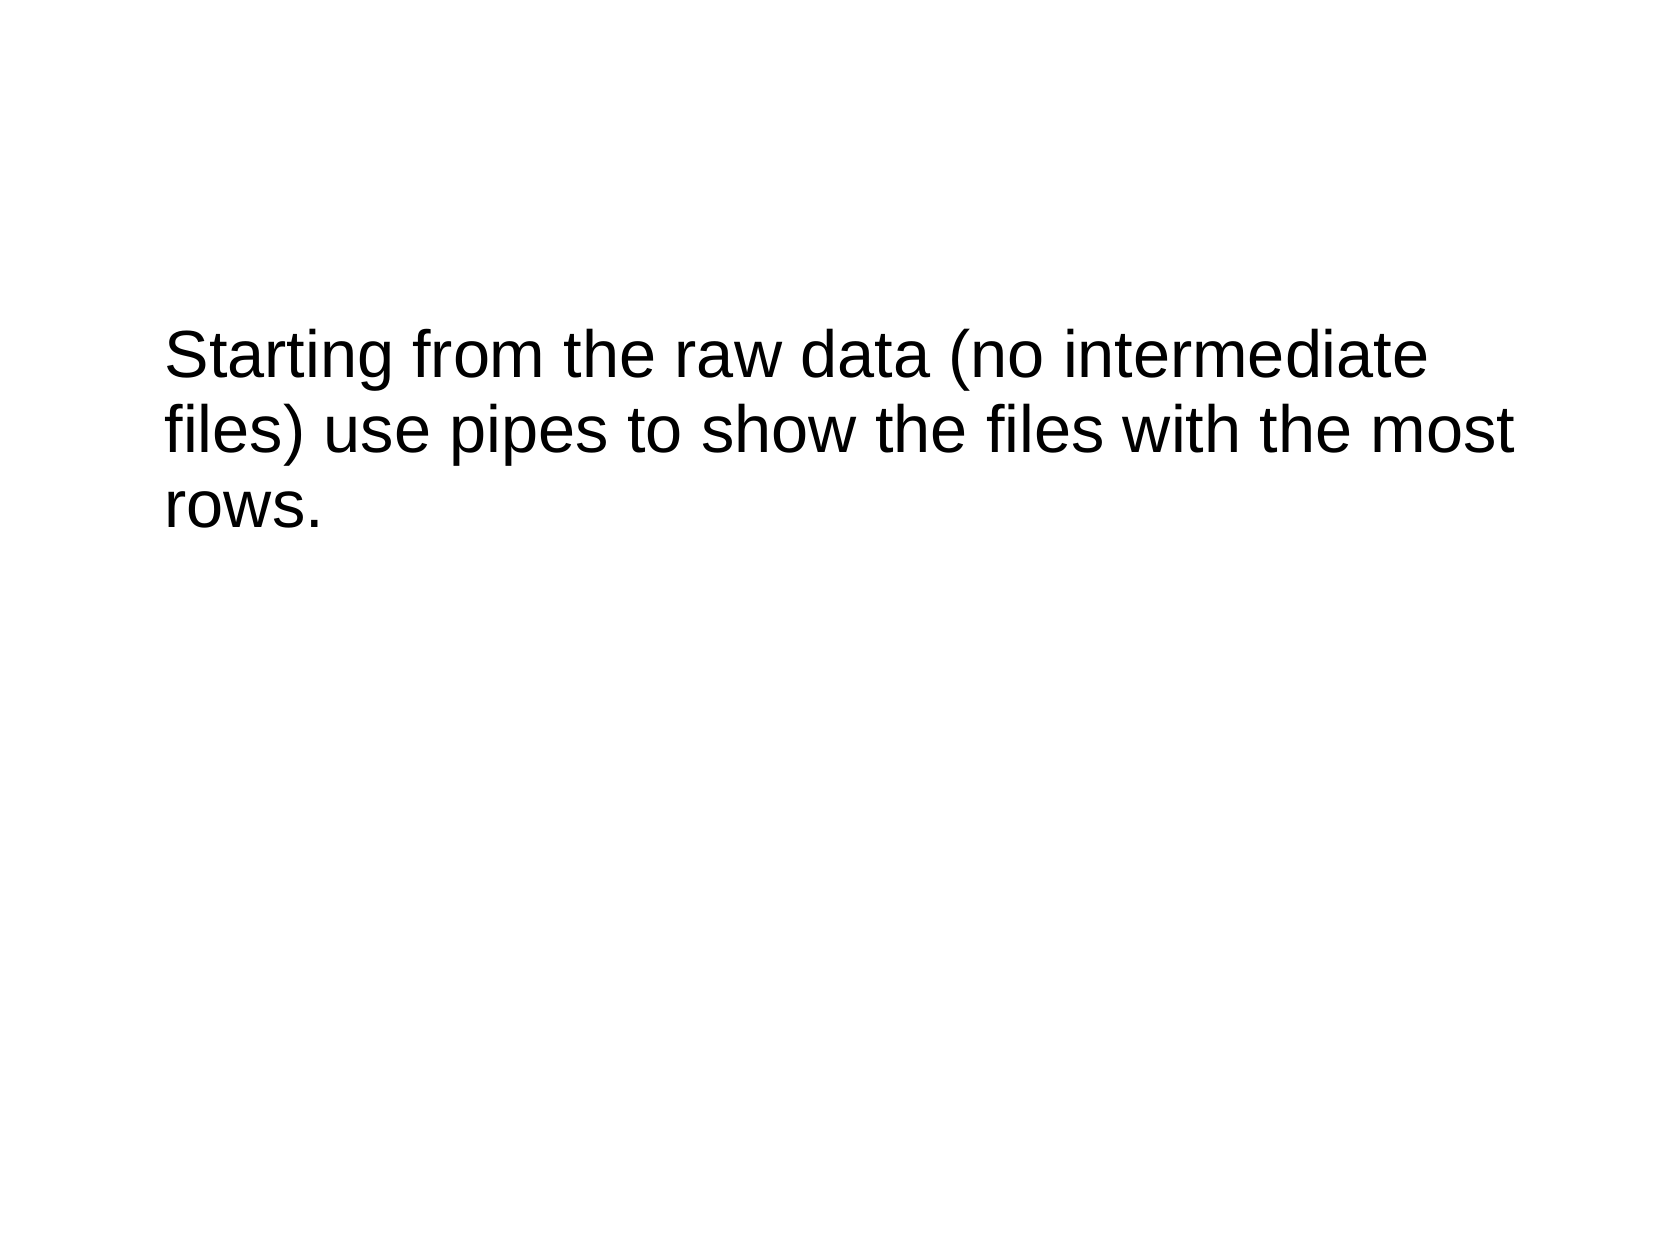

Starting from the raw data (no intermediate files) use pipes to show the files with the most rows.